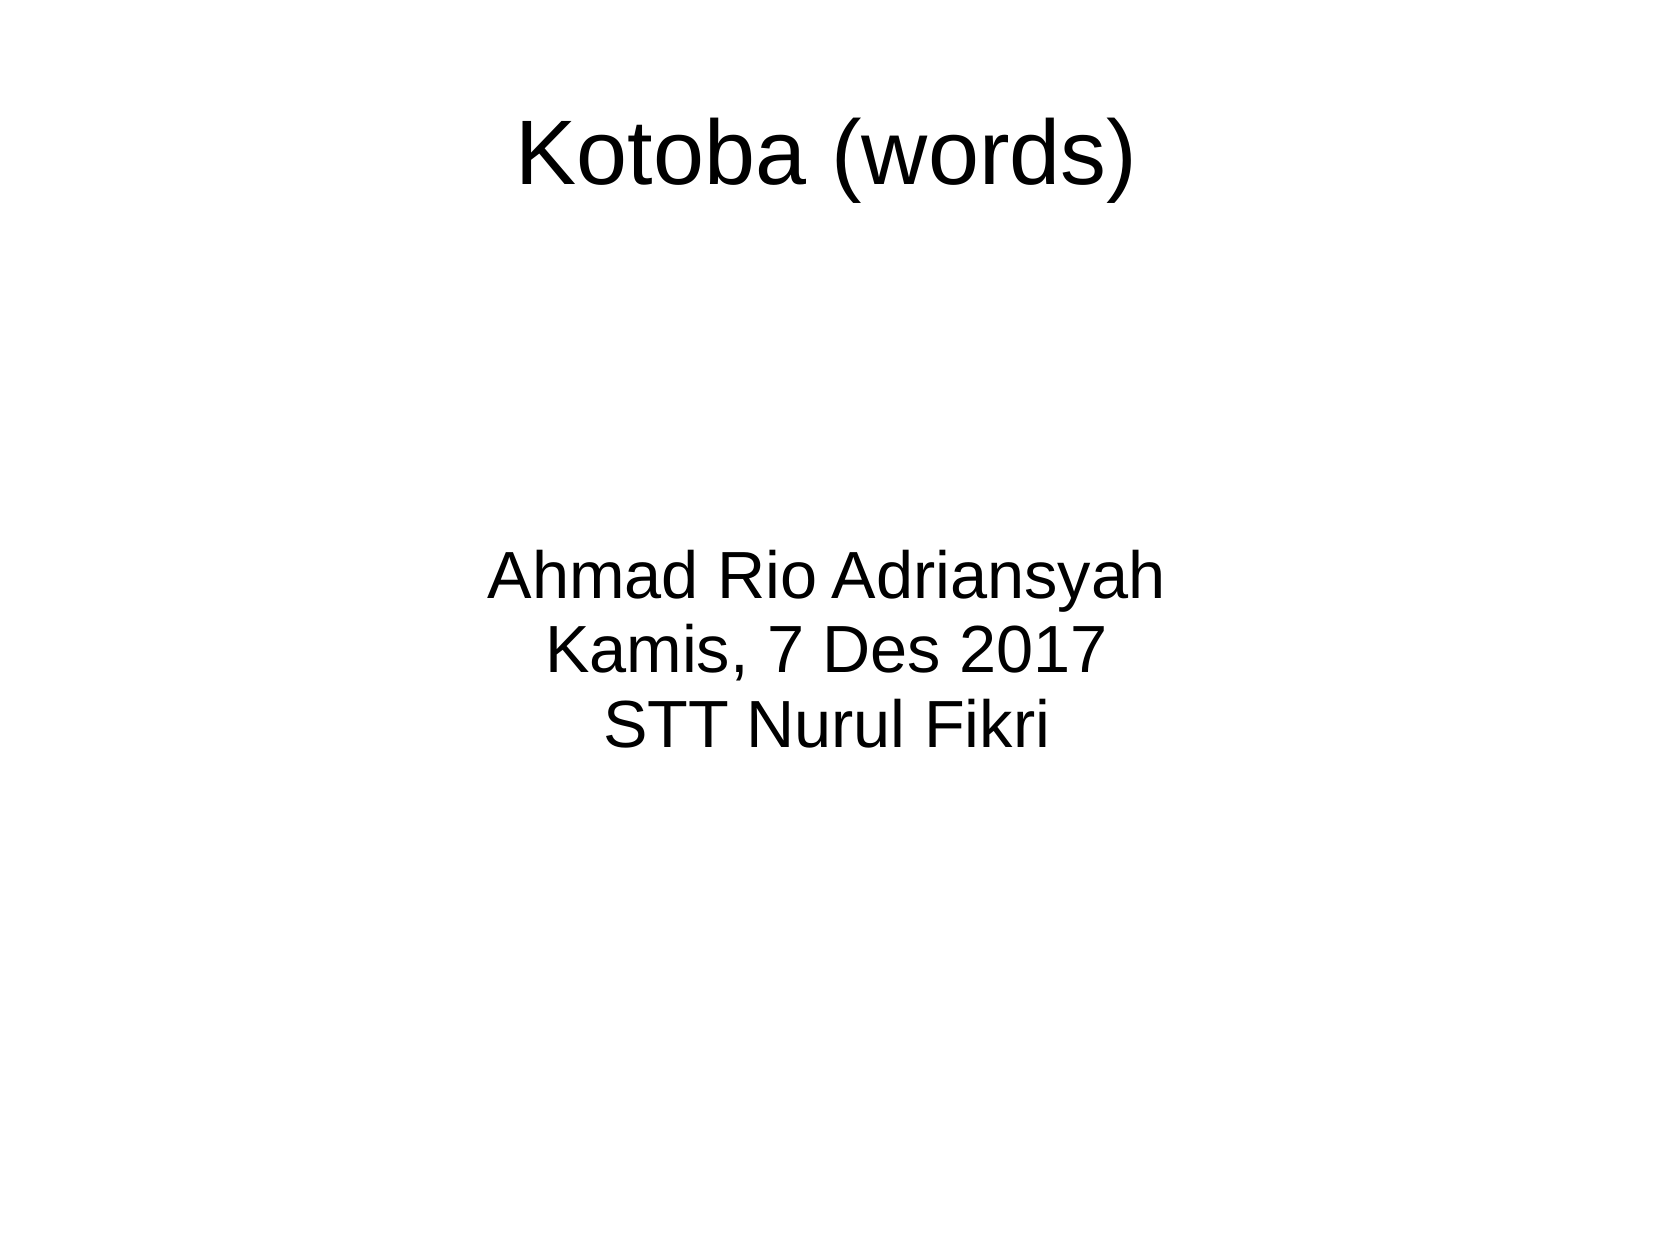

# Kotoba (words)
Ahmad Rio Adriansyah
Kamis, 7 Des 2017
STT Nurul Fikri